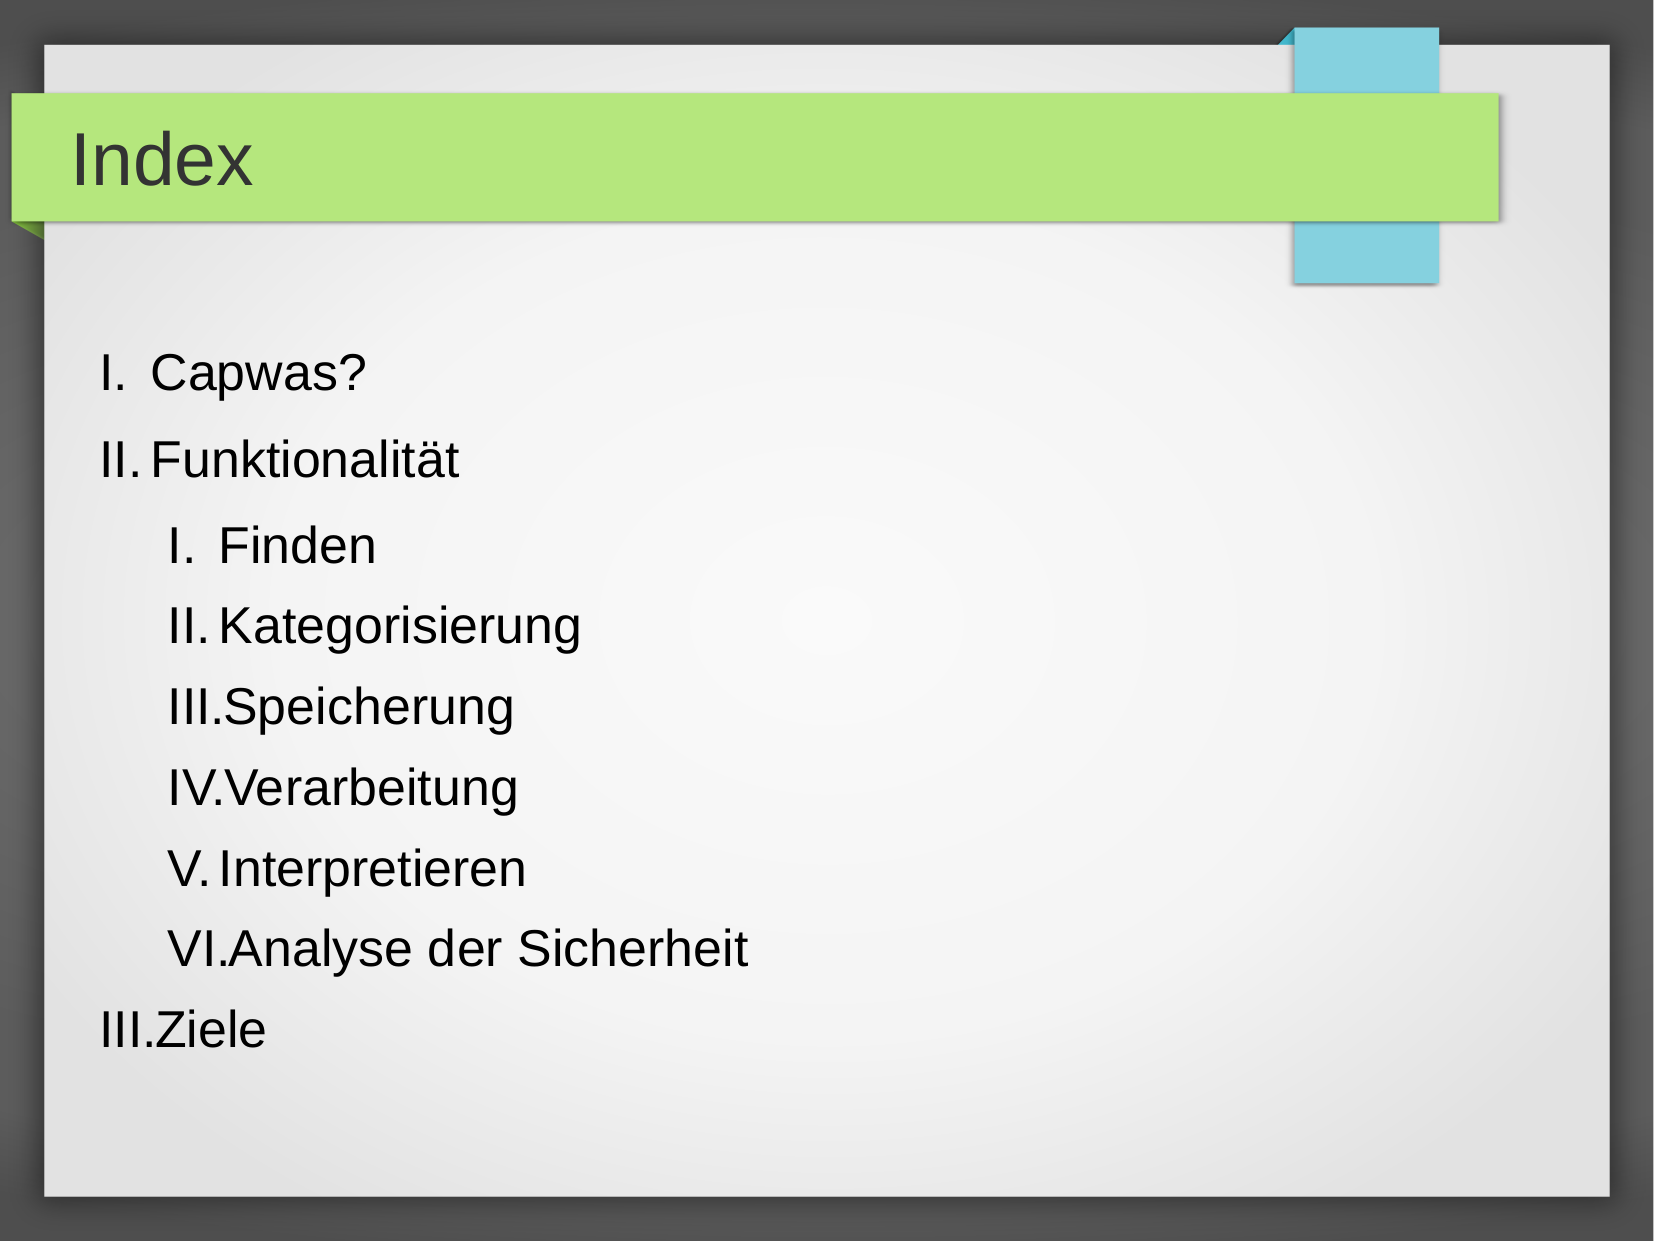

# Index
Capwas?
Funktionalität
Finden
Kategorisierung
Speicherung
Verarbeitung
Interpretieren
Analyse der Sicherheit
Ziele